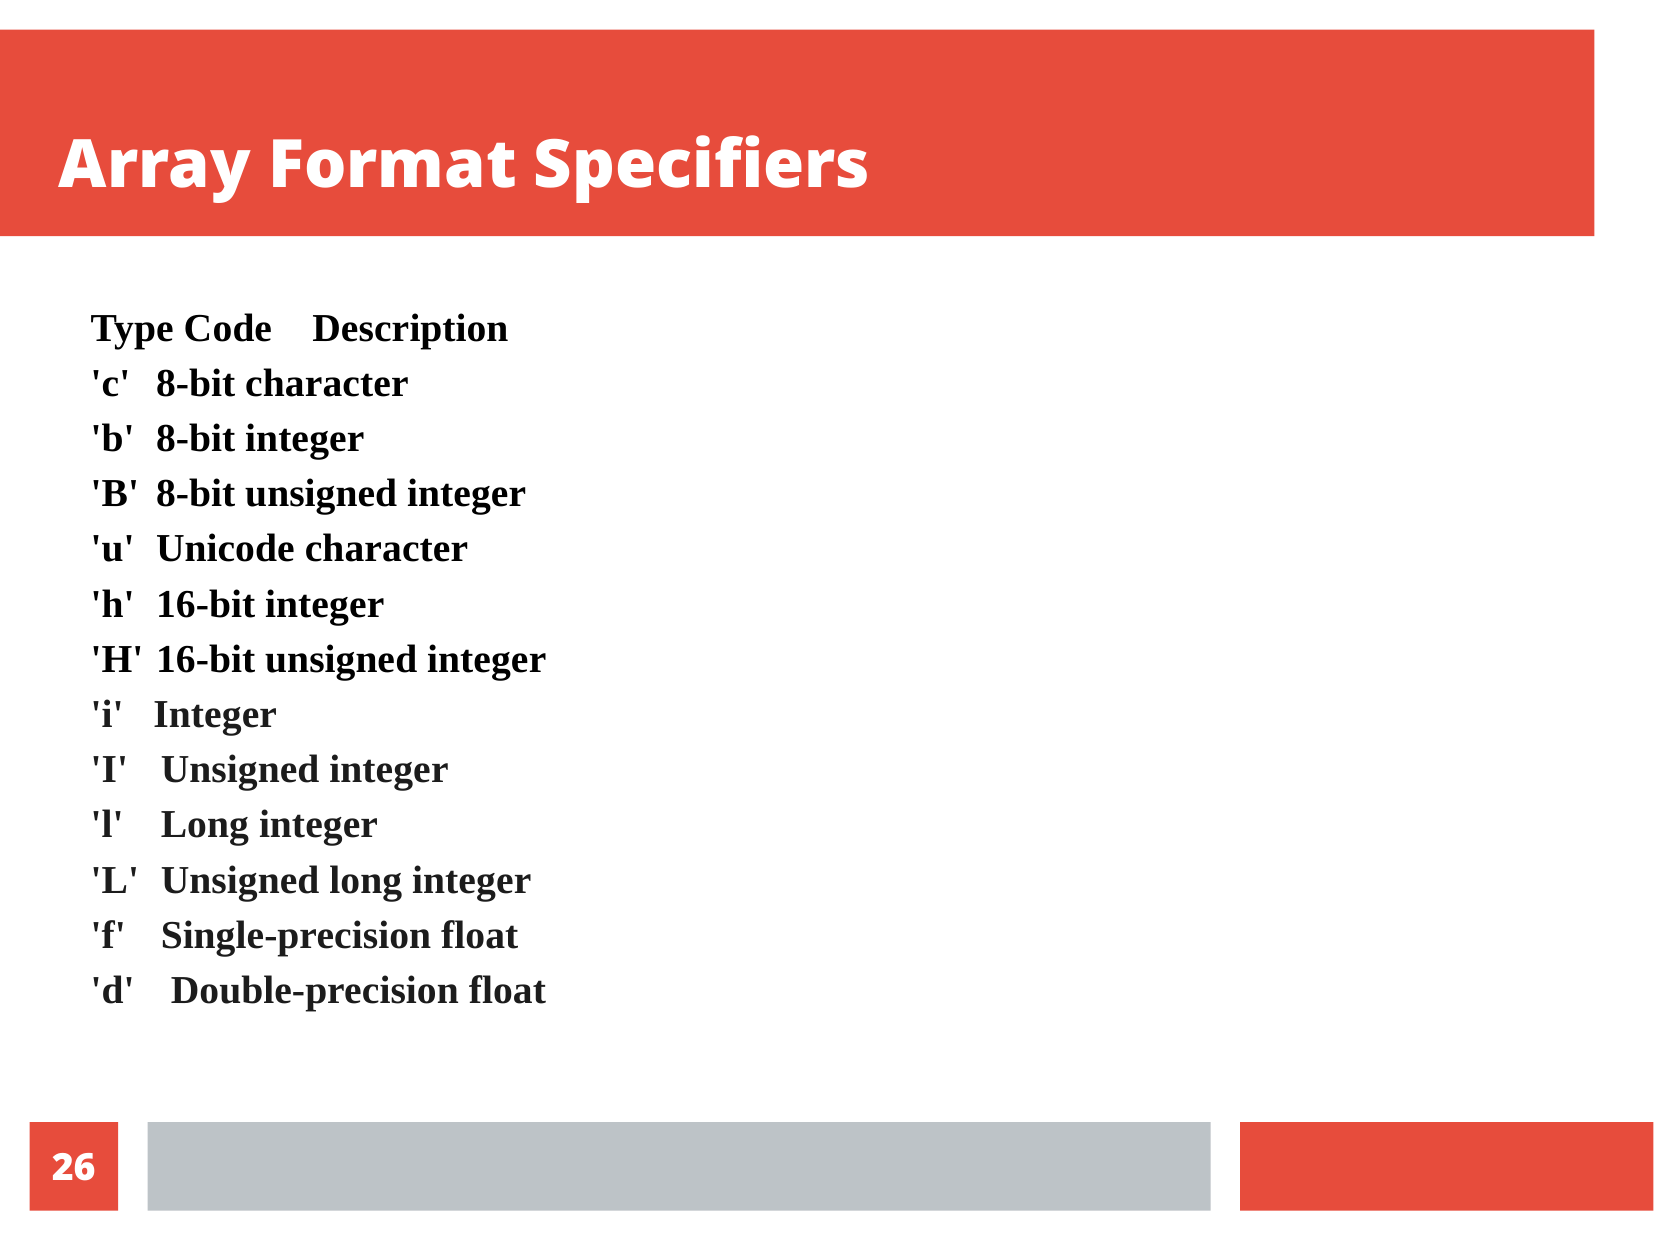

# Array Format Specifiers
Type Code	Description
'c'					 8-bit character
'b'				 8-bit integer
'B'	 8-bit unsigned integer
'u'				 Unicode character
'h'				 16-bit integer
'H'						 16-bit unsigned integer
'i' Integer
'I'	Unsigned integer
'l'	Long integer
'L'	Unsigned long integer
'f'	Single-precision float
'd'	 Double-precision float
26